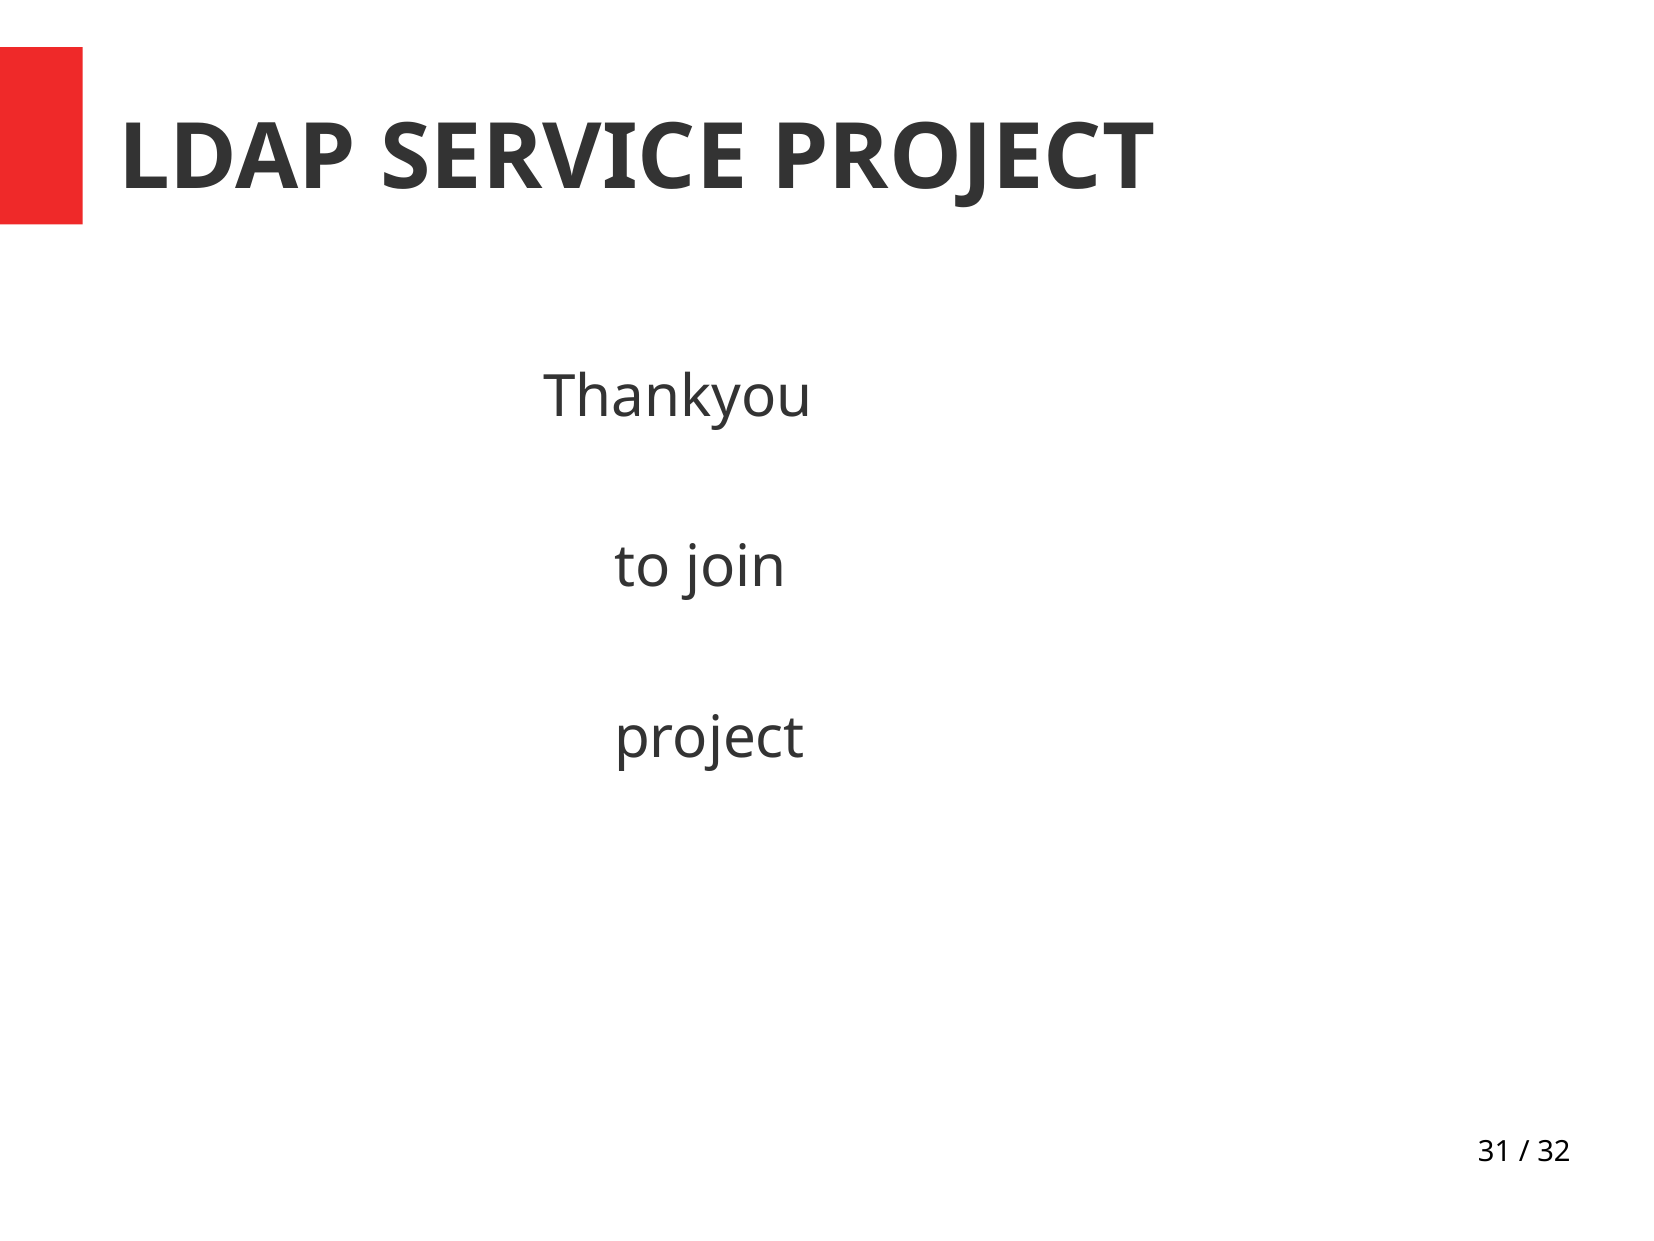

# LDAP SERVICE PROJECT
Thankyou
to join
project
31